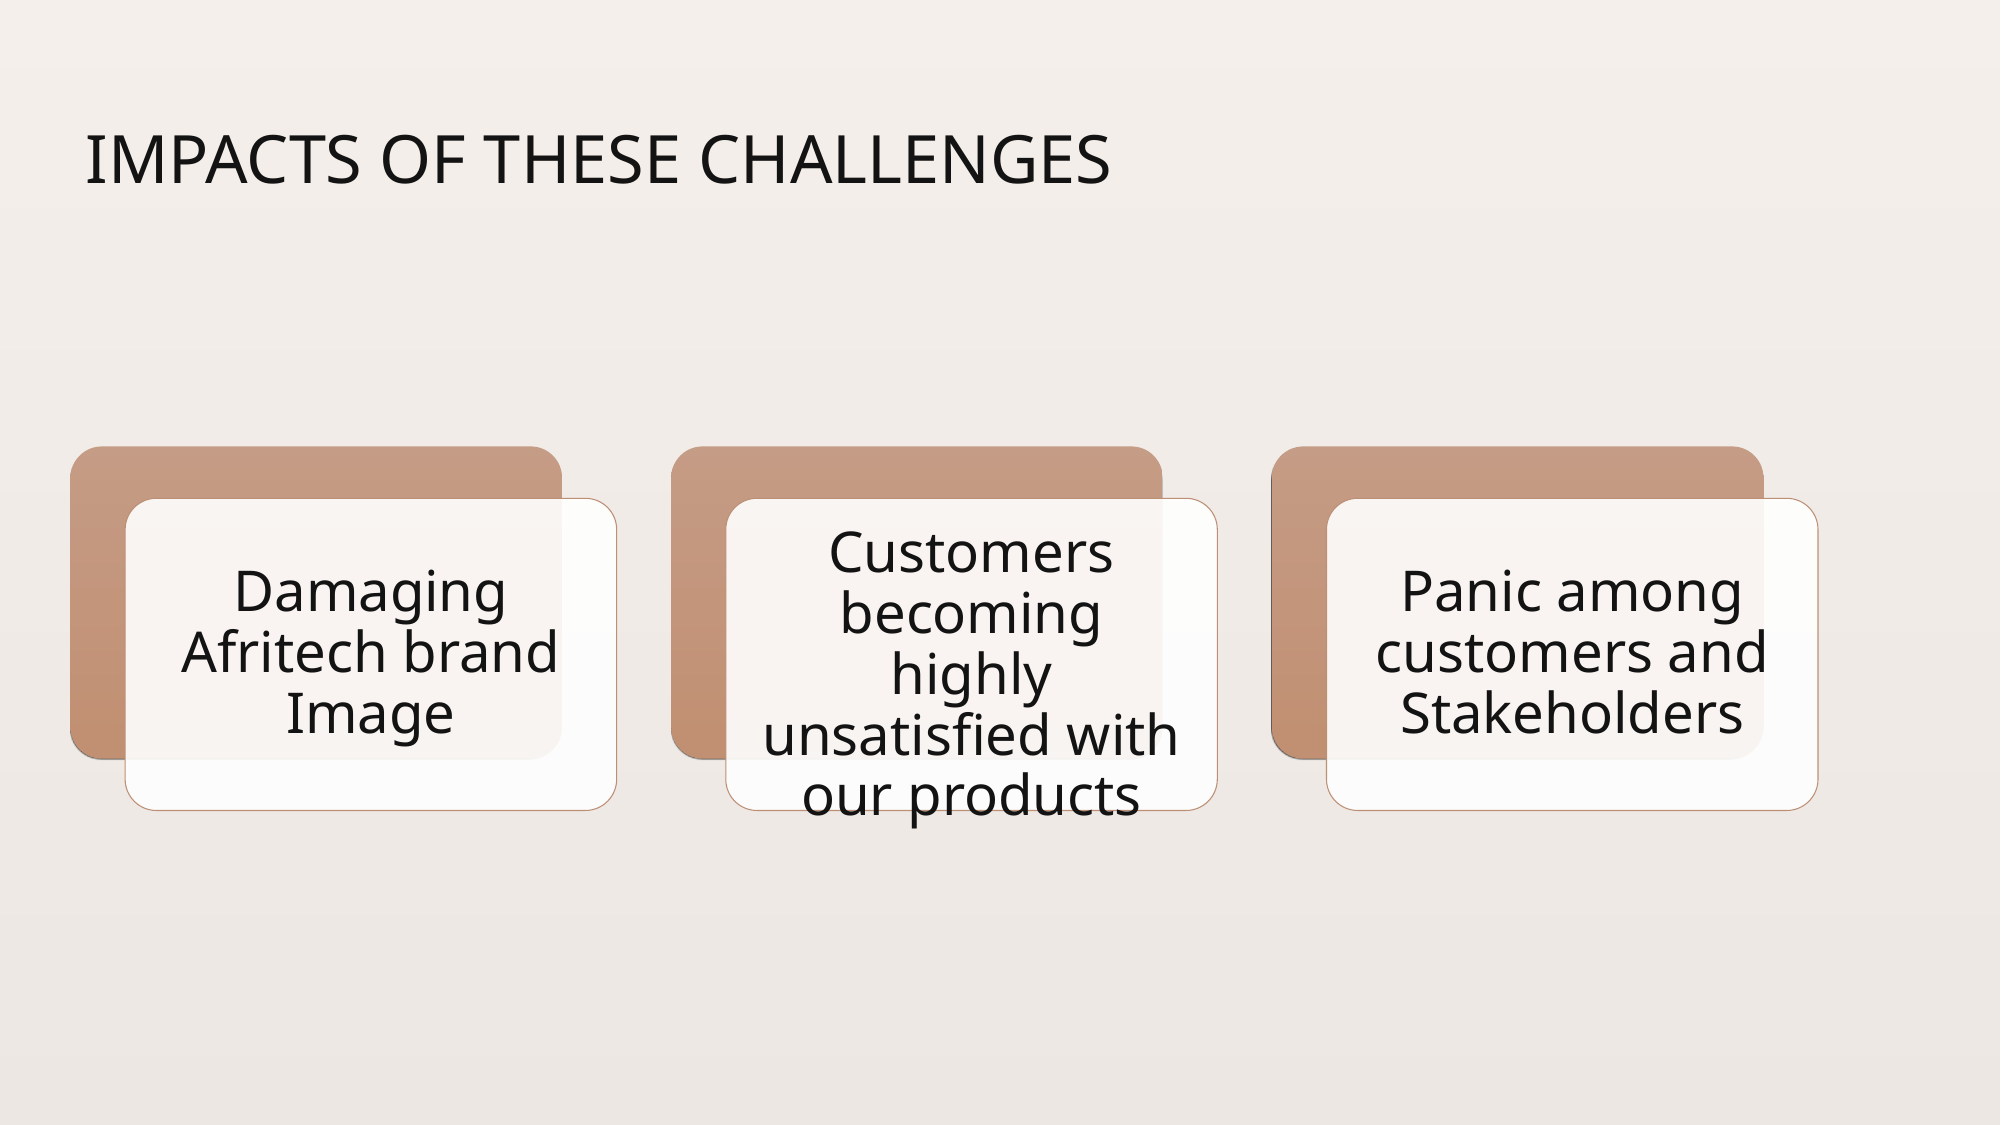

# Impacts of these challenges
Damaging Afritech brand Image
Customers becoming highly unsatisfied with our products
Panic among customers and Stakeholders